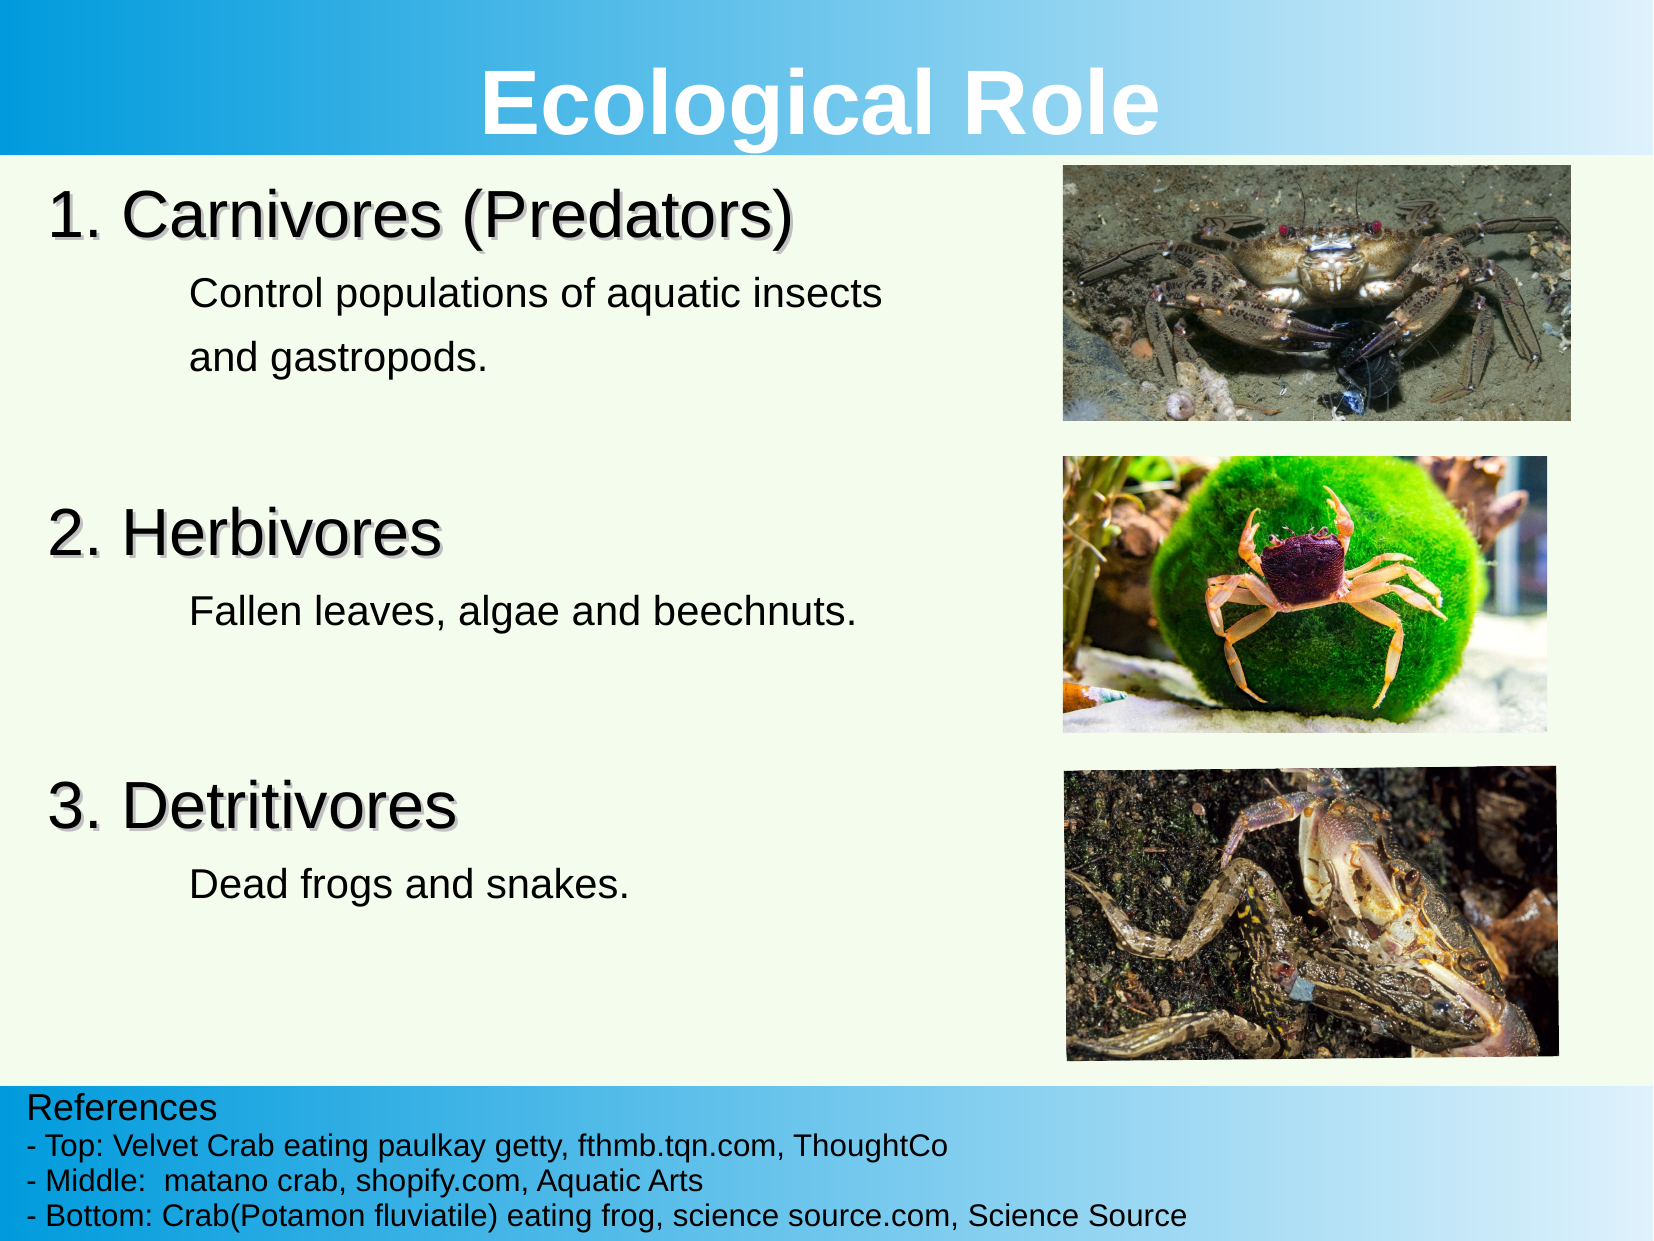

# Ecological Role
1. Carnivores (Predators)
Control populations of aquatic insects
and gastropods.
2. Herbivores
Fallen leaves, algae and beechnuts.
3. Detritivores
Dead frogs and snakes.
References
- Top: Velvet Crab eating paulkay getty, fthmb.tqn.com, ThoughtCo
- Middle: matano crab, shopify.com, Aquatic Arts
- Bottom: Crab(Potamon fluviatile) eating frog, science source.com, Science Source